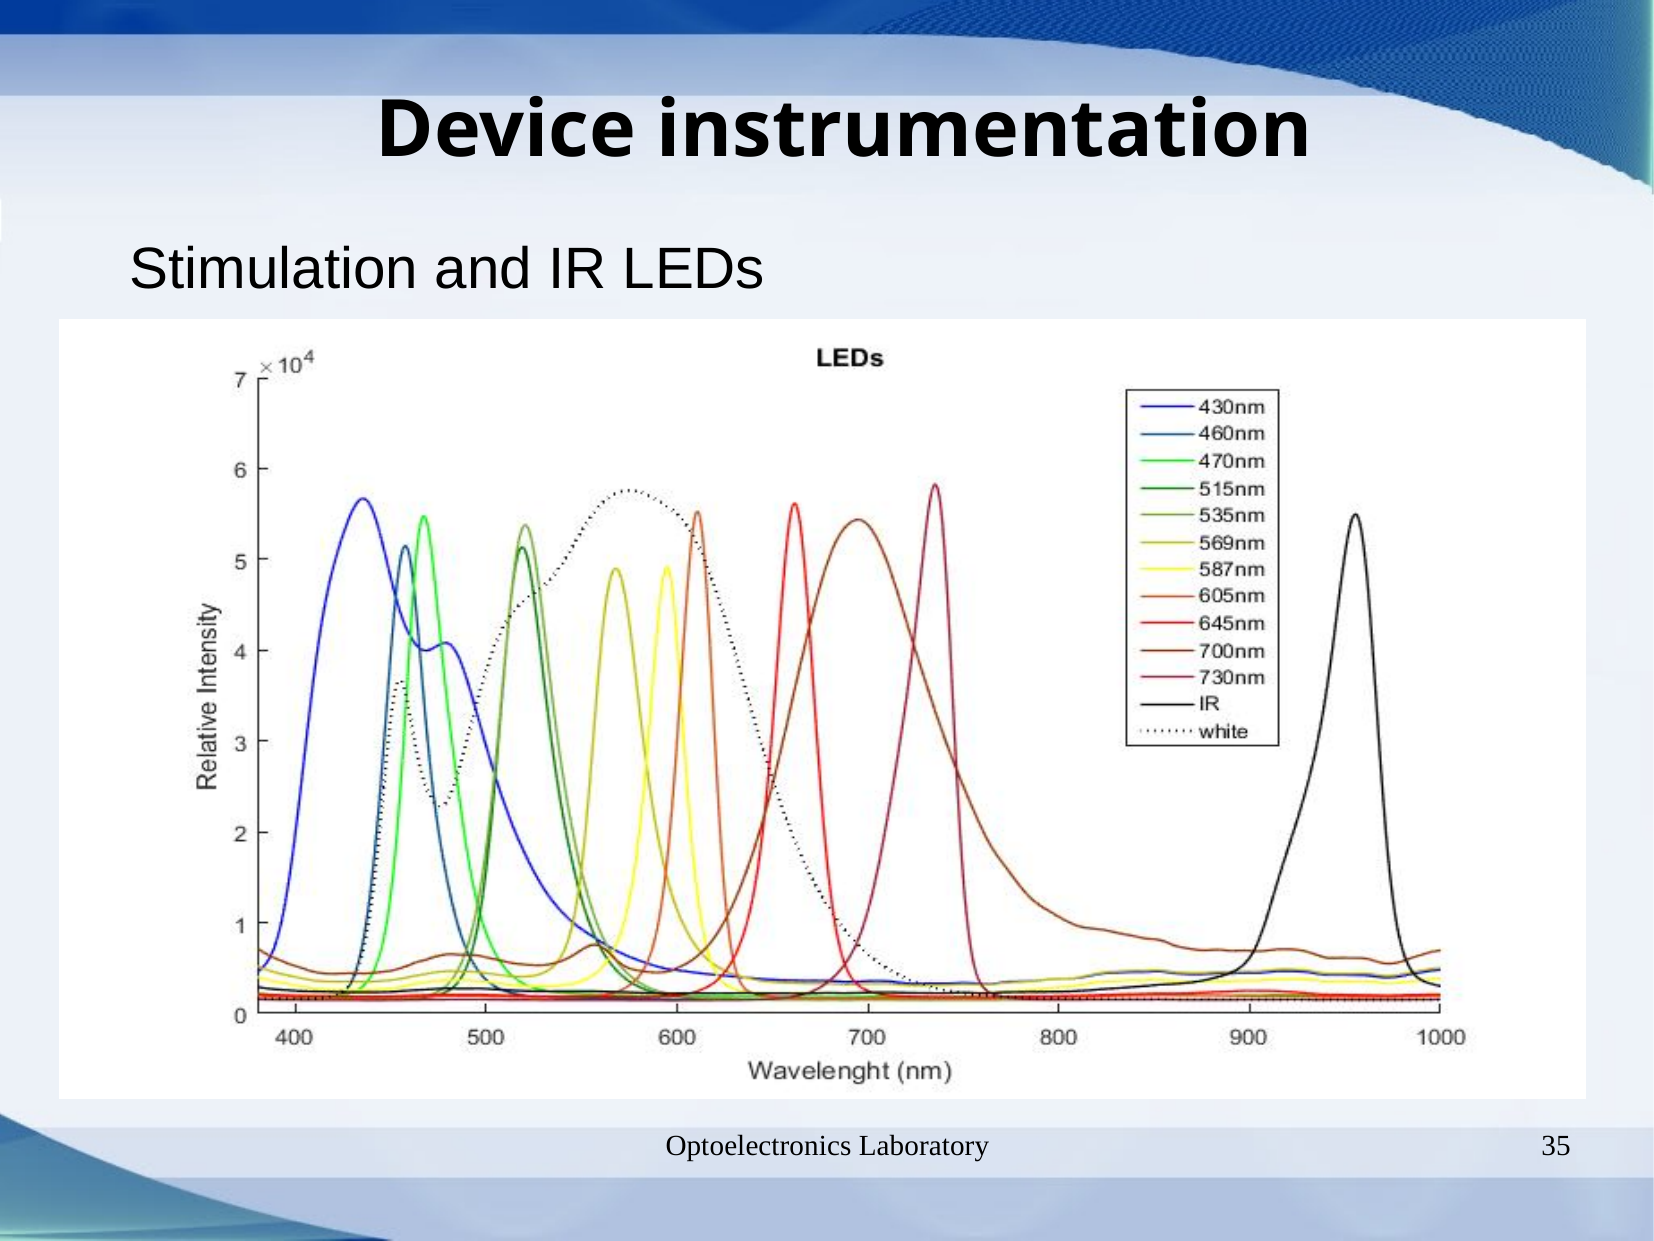

# Device instrumentation
Stimulation and IR LEDs
Optoelectronics Laboratory
35